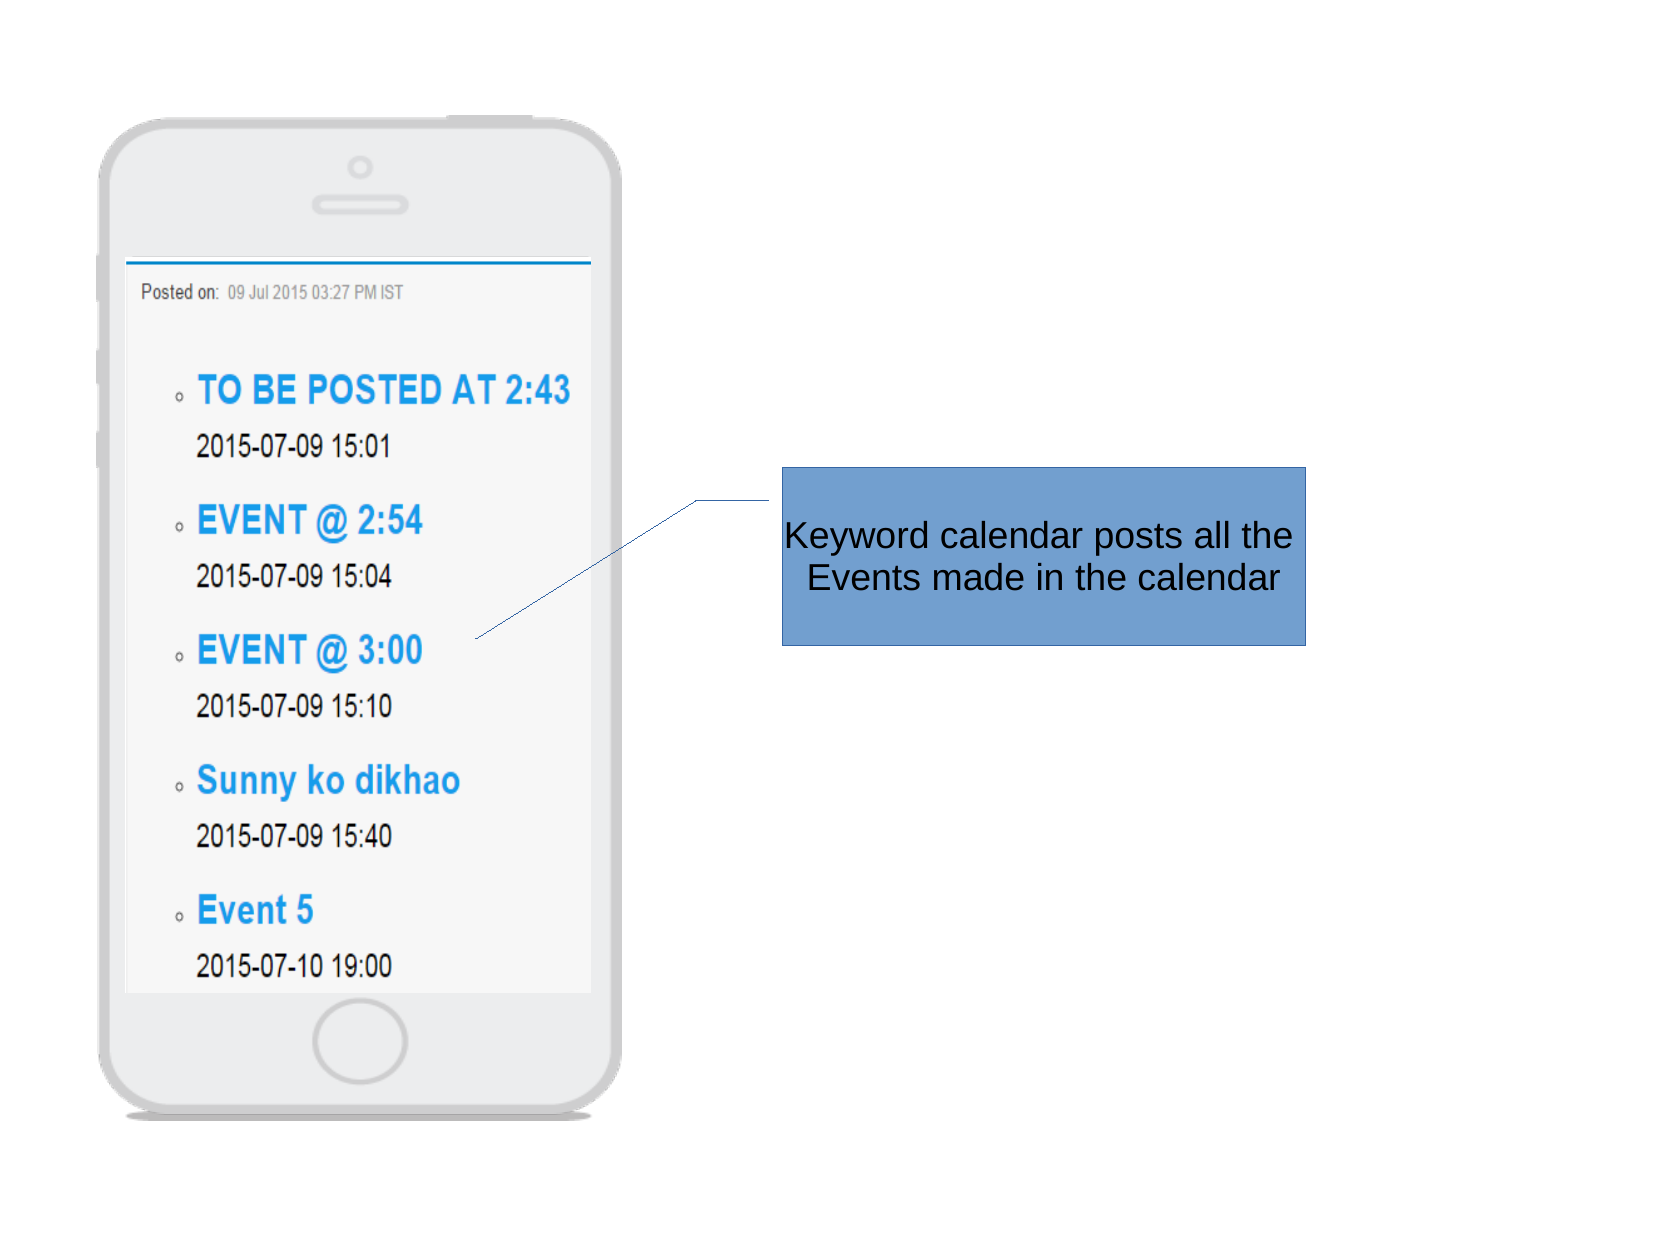

Keyword calendar posts all the
Events made in the calendar